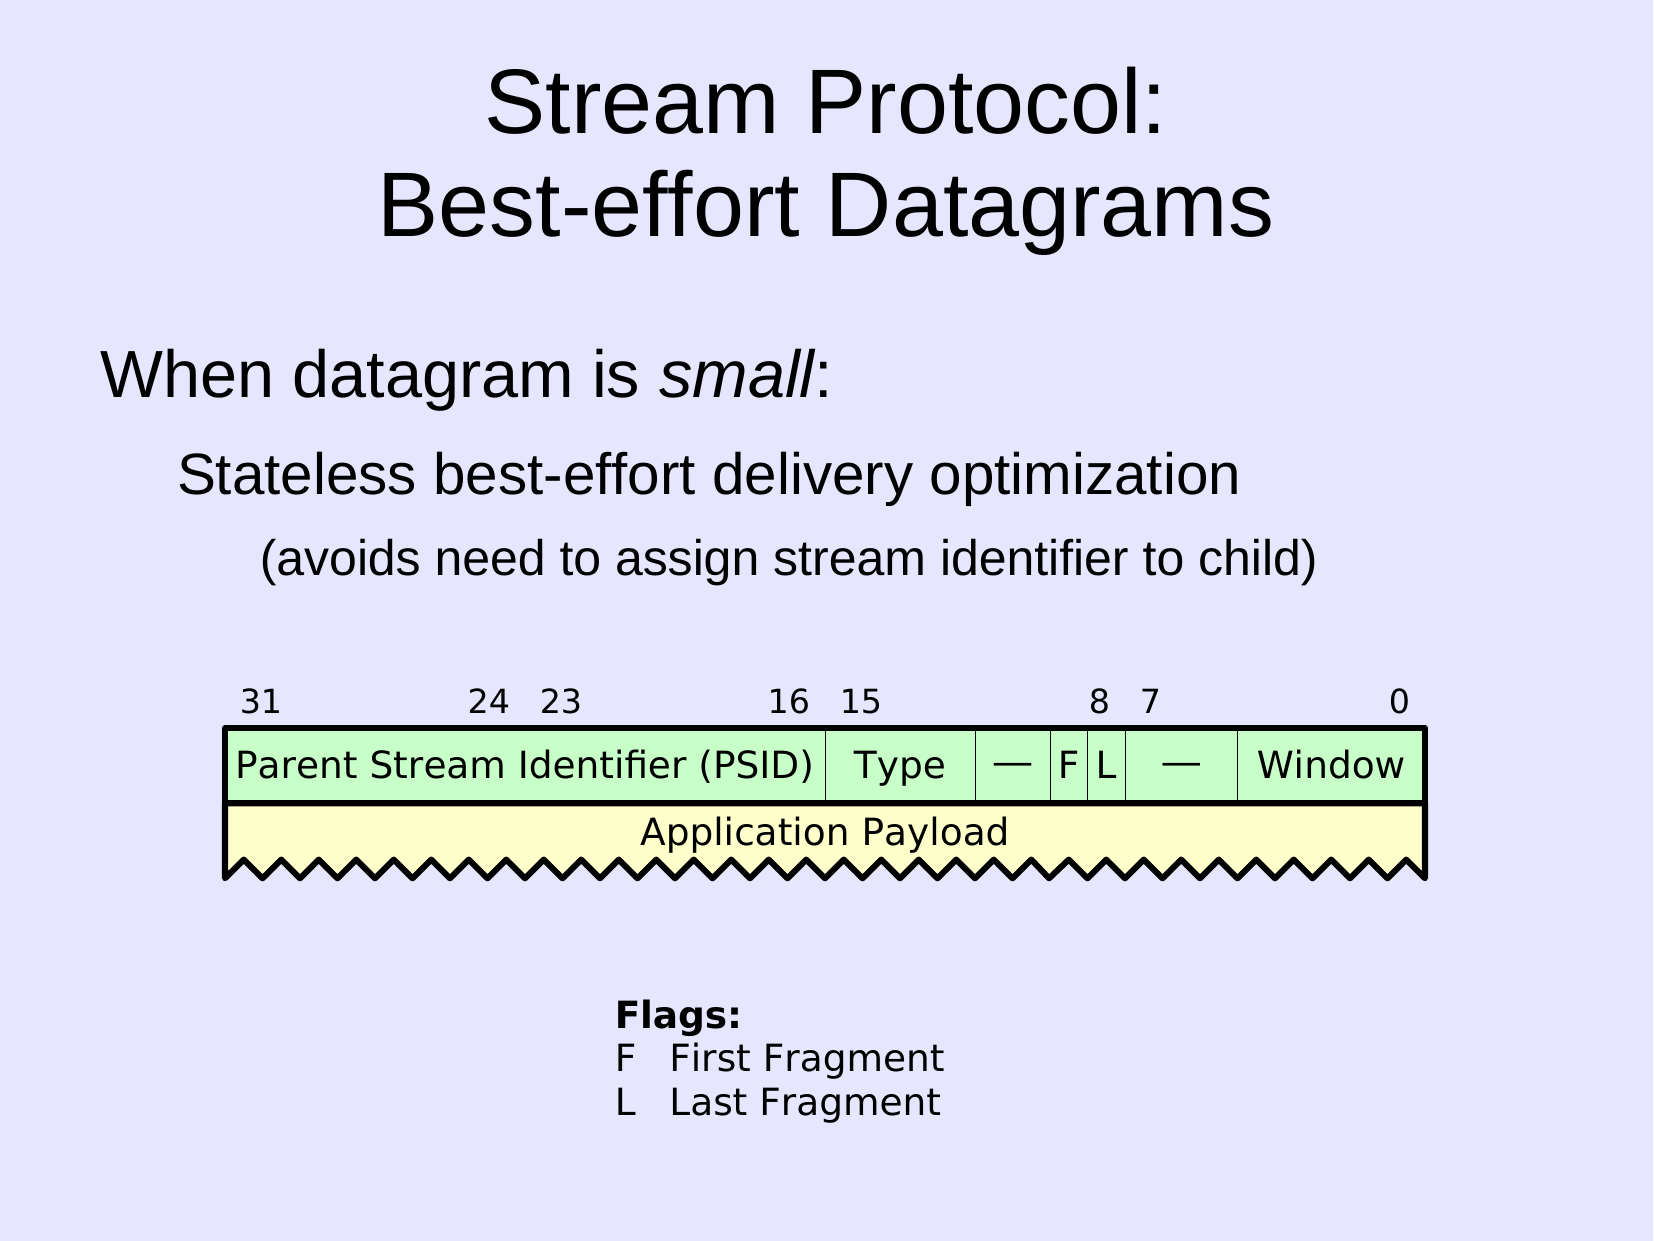

# Stream Protocol: Best-effort Datagrams
When datagram is small:
Stateless best-effort delivery optimization
(avoids need to assign stream identifier to child)
31
24
23
16
15
8
7
0
Parent Stream Identifier (PSID)
Type
—
F
L
—
Window
Application Payload
Flags:
F	First Fragment
L	Last Fragment